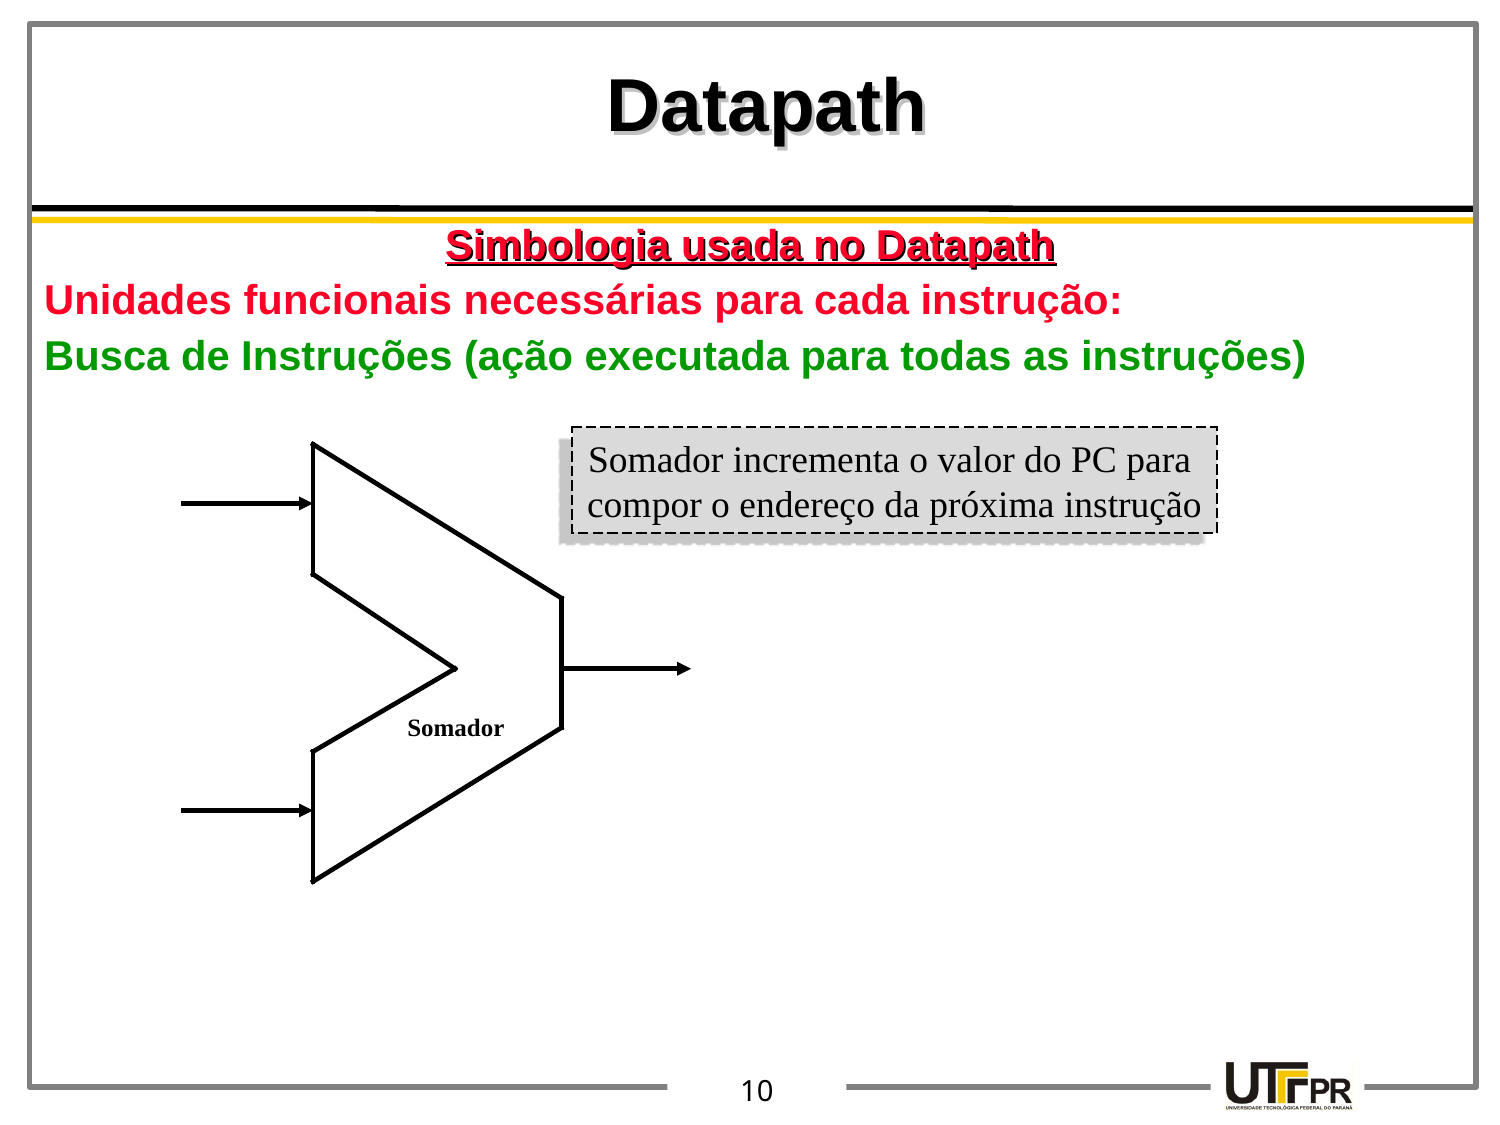

Datapath
# Simbologia usada no Datapath
Unidades funcionais necessárias para cada instrução:
Busca de Instruções (ação executada para todas as instruções)
Somador incrementa o valor do PC para
compor o endereço da próxima instrução
Somador